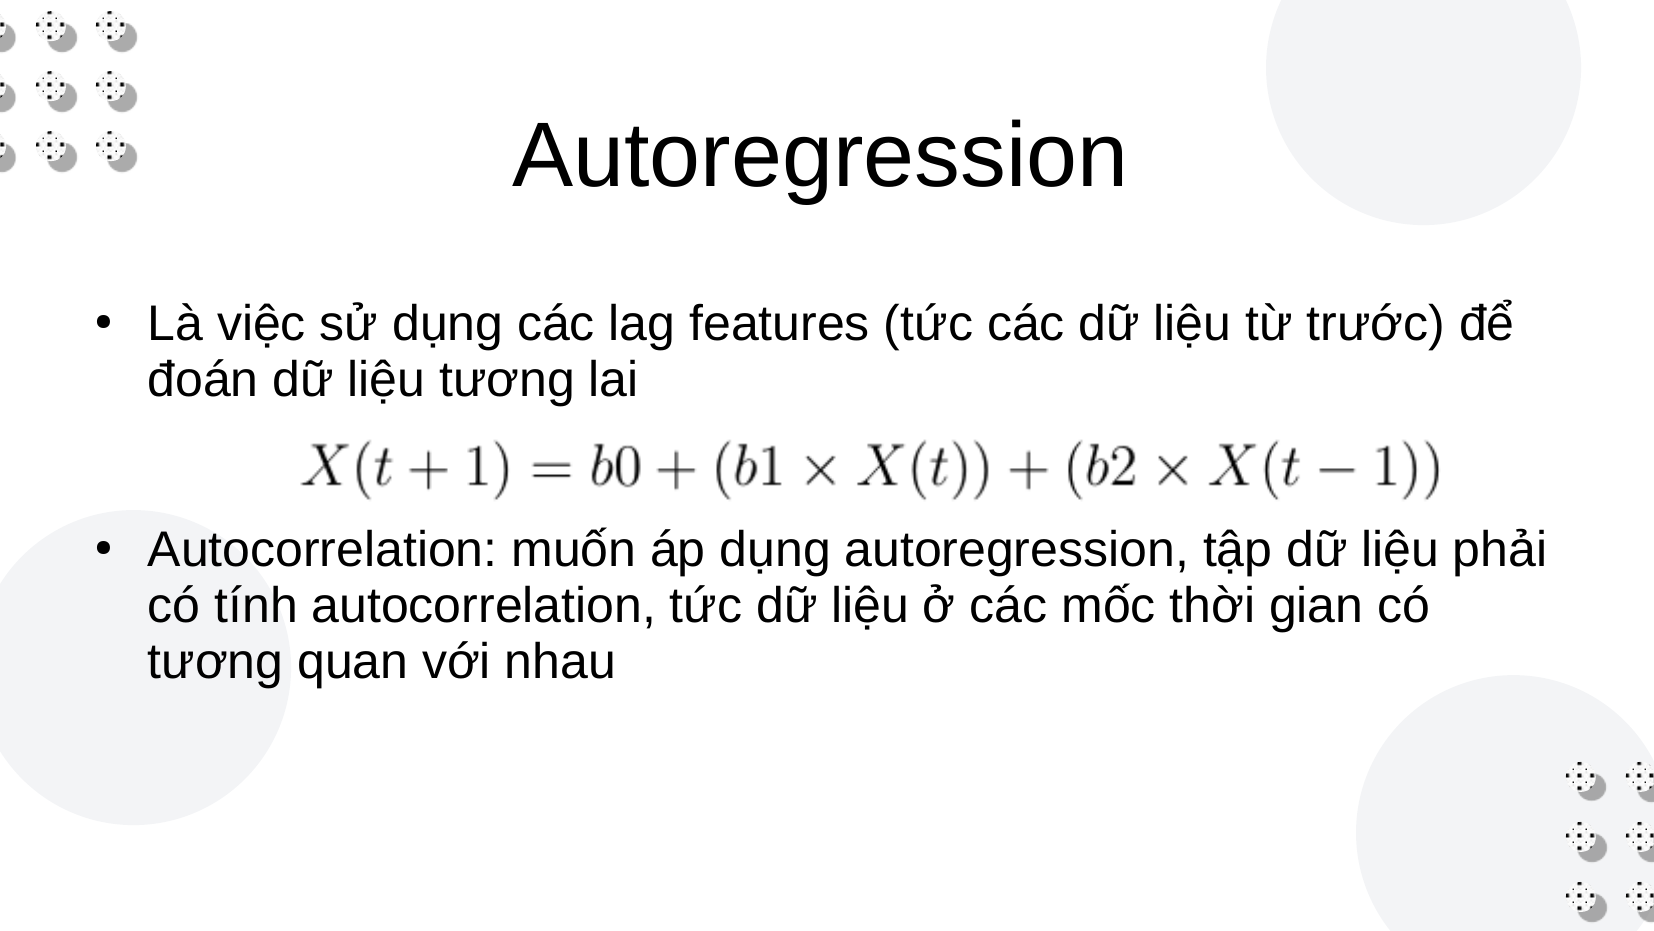

# Autoregression
Là việc sử dụng các lag features (tức các dữ liệu từ trước) để đoán dữ liệu tương lai
Autocorrelation: muốn áp dụng autoregression, tập dữ liệu phải có tính autocorrelation, tức dữ liệu ở các mốc thời gian có tương quan với nhau